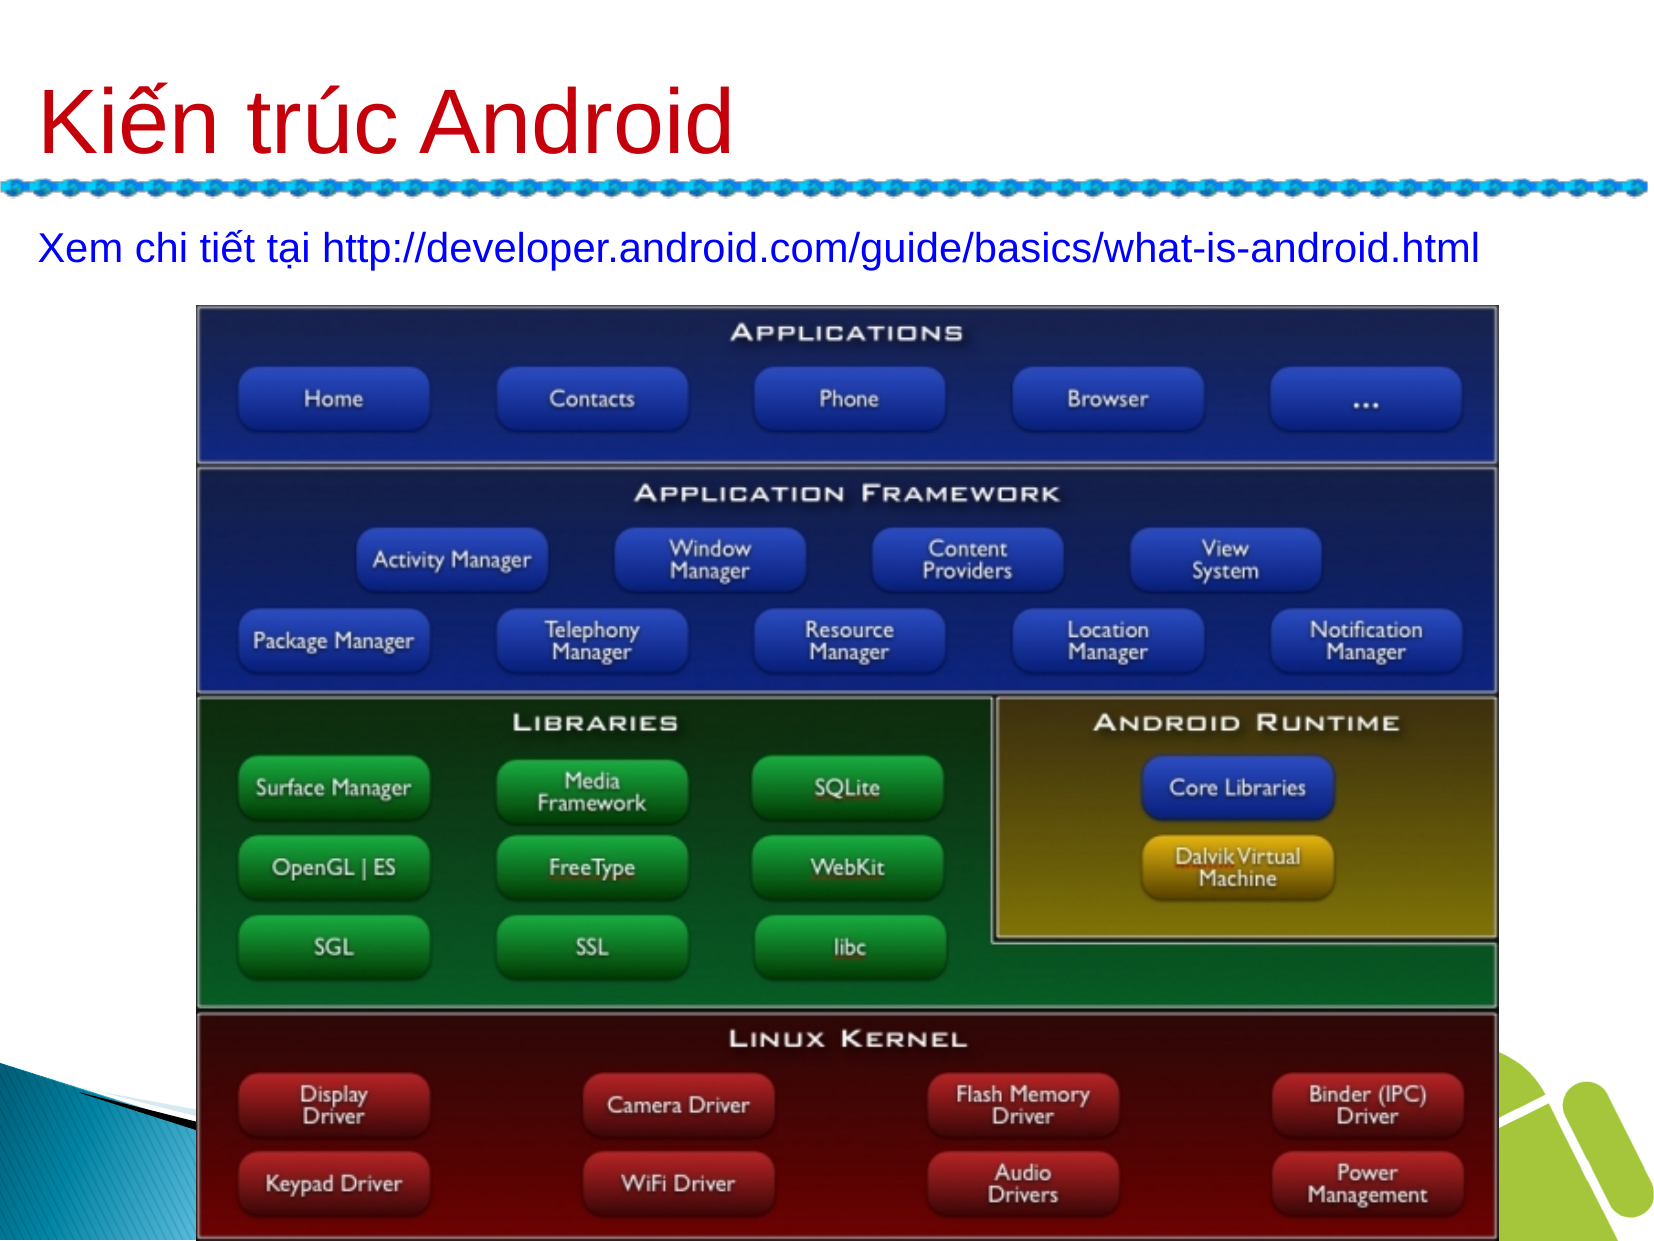

# Kiến trúc Android
Xem chi tiết tại http://developer.android.com/guide/basics/what-is-android.html